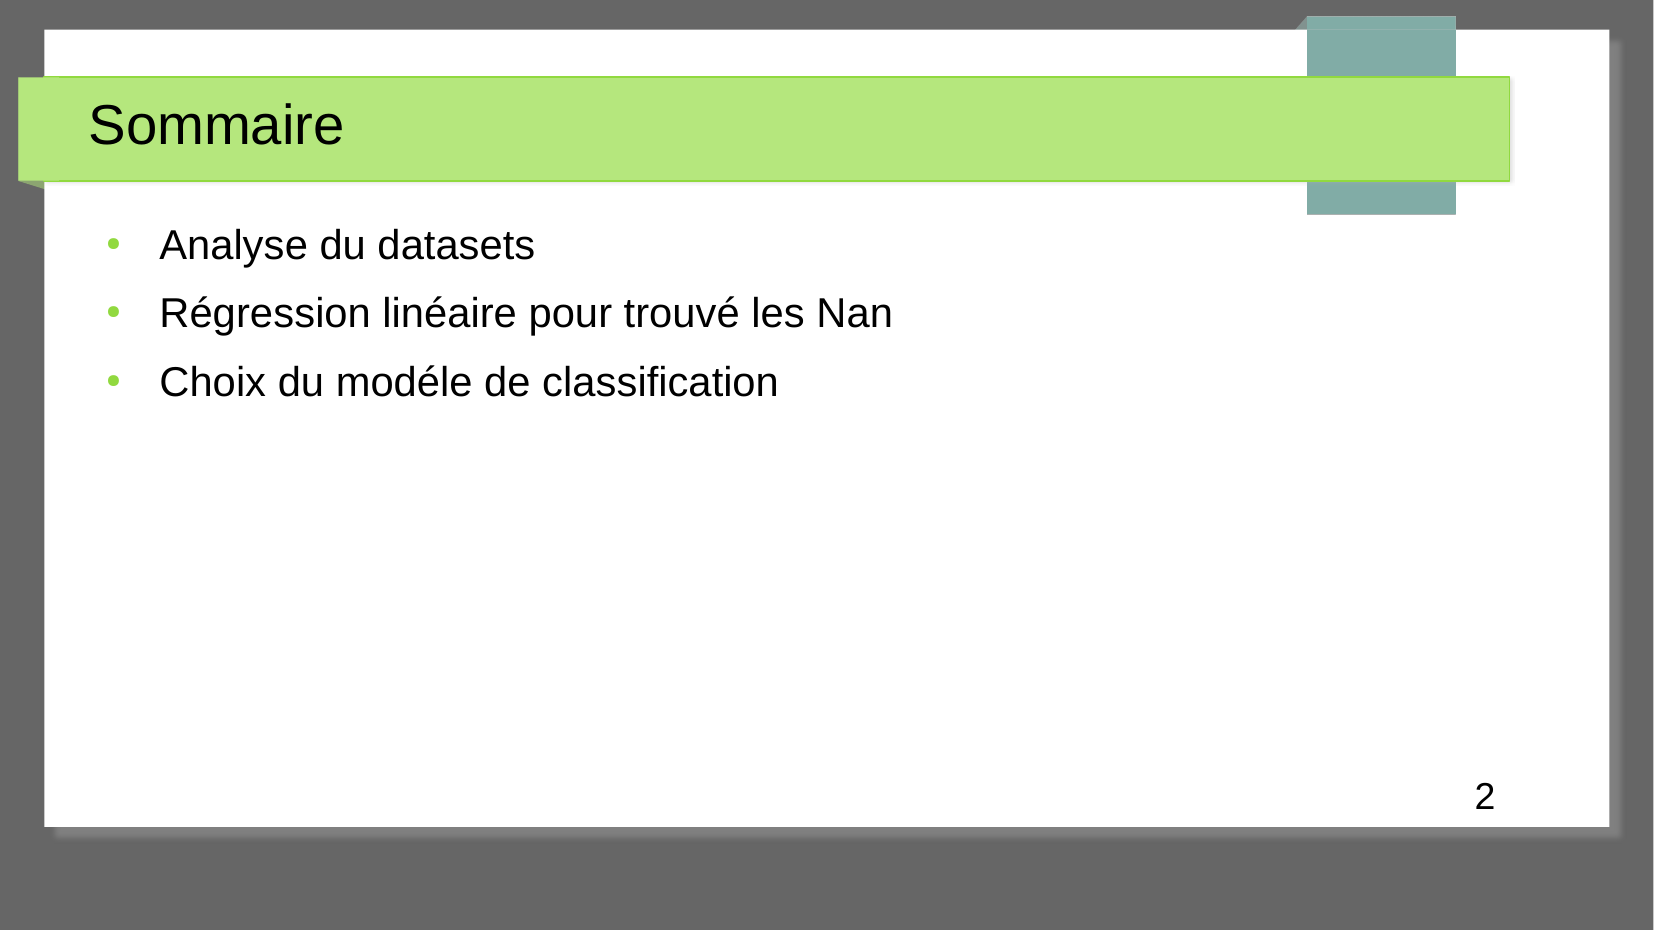

# Sommaire
Analyse du datasets
Régression linéaire pour trouvé les Nan
Choix du modéle de classification